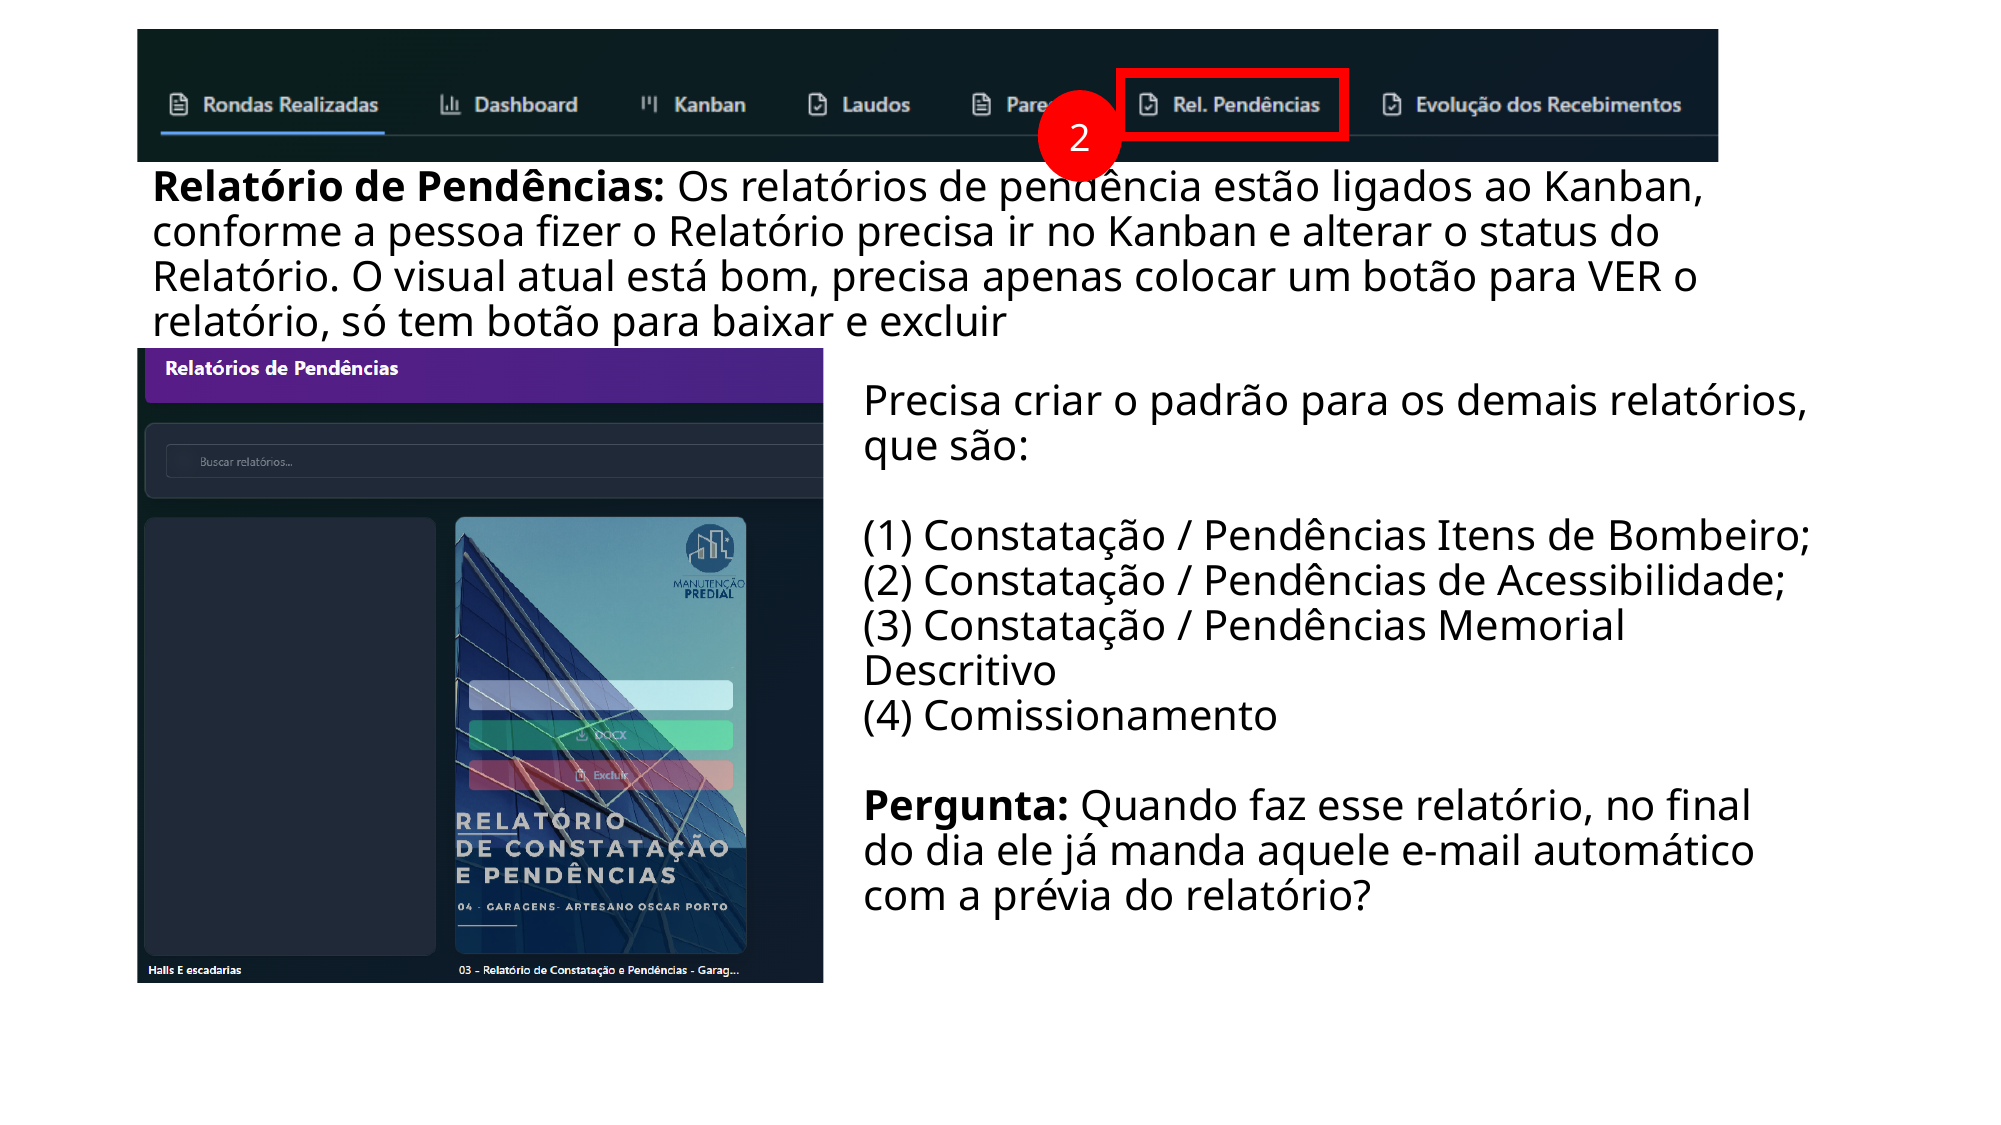

2
# Relatório de Pendências: Os relatórios de pendência estão ligados ao Kanban, conforme a pessoa fizer o Relatório precisa ir no Kanban e alterar o status do Relatório. O visual atual está bom, precisa apenas colocar um botão para VER o relatório, só tem botão para baixar e excluir
Precisa criar o padrão para os demais relatórios, que são:
(1) Constatação / Pendências Itens de Bombeiro;
(2) Constatação / Pendências de Acessibilidade;
(3) Constatação / Pendências Memorial Descritivo
(4) Comissionamento
Pergunta: Quando faz esse relatório, no final do dia ele já manda aquele e-mail automático com a prévia do relatório?